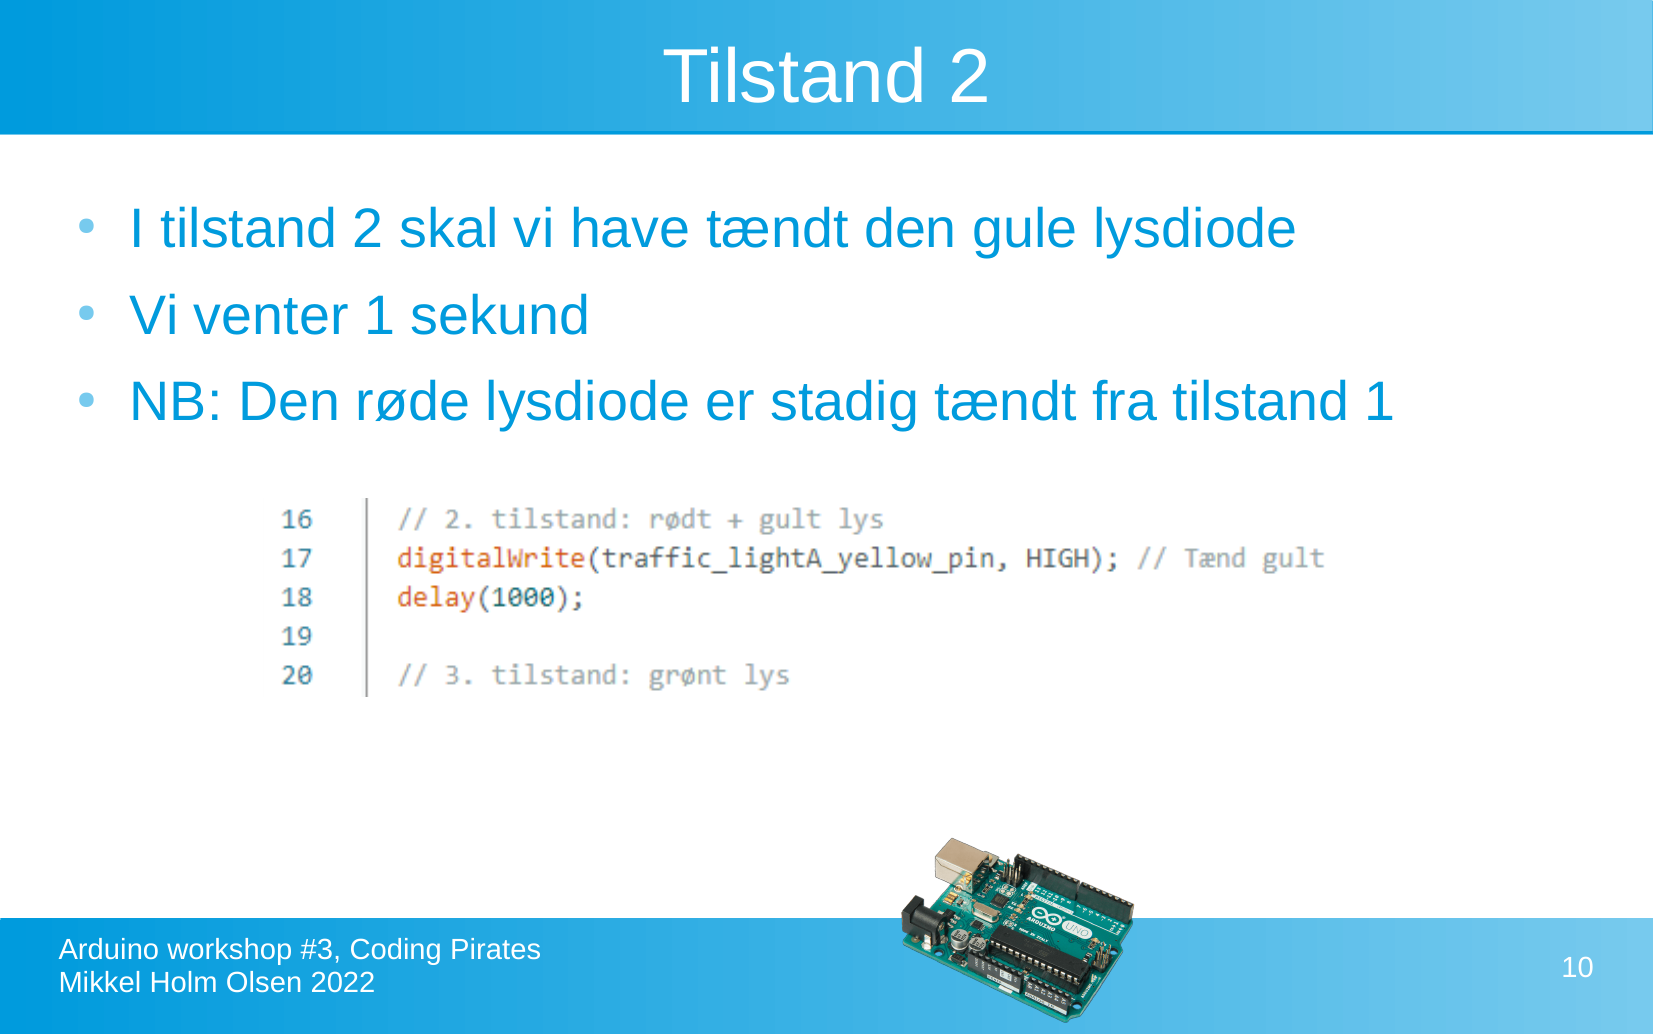

# Tilstand 2
I tilstand 2 skal vi have tændt den gule lysdiode
Vi venter 1 sekund
NB: Den røde lysdiode er stadig tændt fra tilstand 1
10